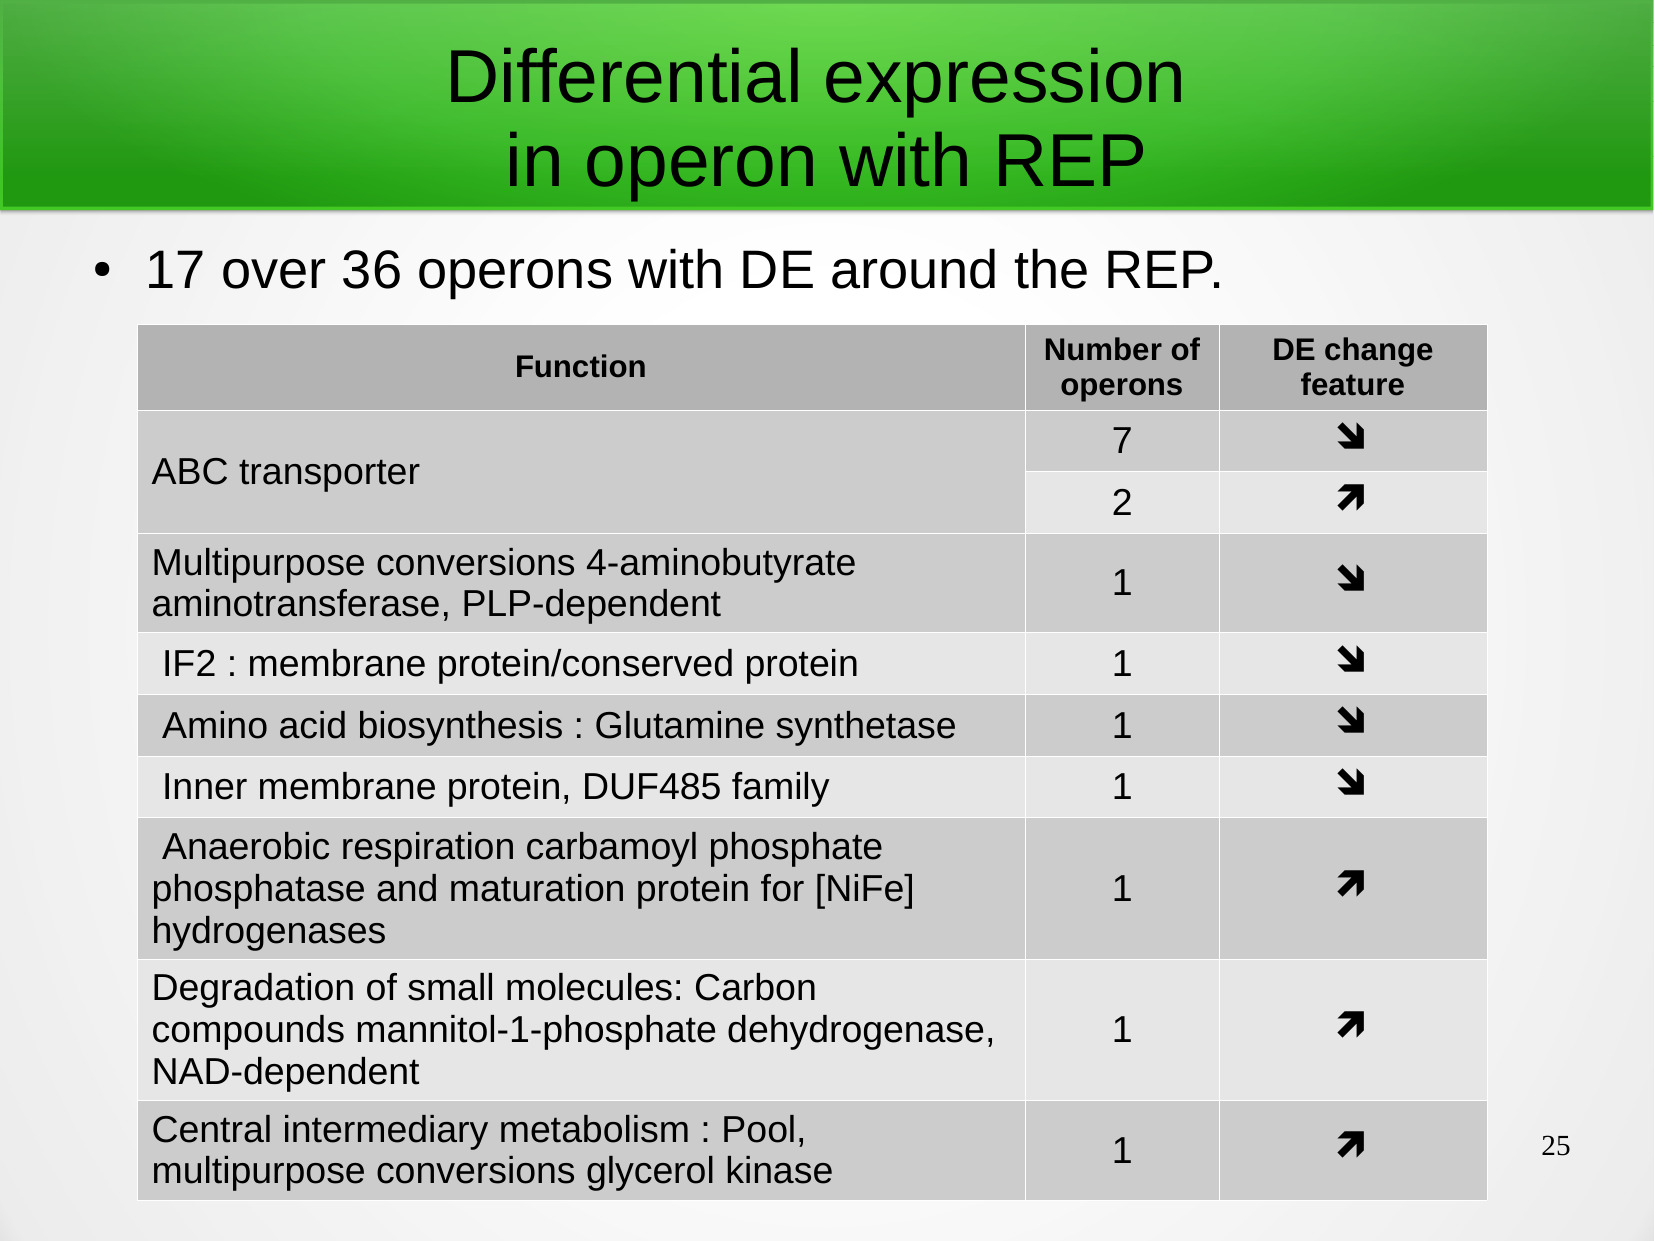

# Differential expression in operon with REP
17 over 36 operons with DE around the REP.
| Function | Number of operons | DE change feature |
| --- | --- | --- |
| ABC transporter | 7 |  |
| | 2 |  |
| Multipurpose conversions 4-aminobutyrate aminotransferase, PLP-dependent | 1 |  |
| IF2 : membrane protein/conserved protein | 1 |  |
| Amino acid biosynthesis : Glutamine synthetase | 1 |  |
| Inner membrane protein, DUF485 family | 1 |  |
| Anaerobic respiration carbamoyl phosphate phosphatase and maturation protein for [NiFe] hydrogenases | 1 |  |
| Degradation of small molecules: Carbon compounds mannitol-1-phosphate dehydrogenase, NAD-dependent | 1 |  |
| Central intermediary metabolism : Pool, multipurpose conversions glycerol kinase | 1 |  |
25